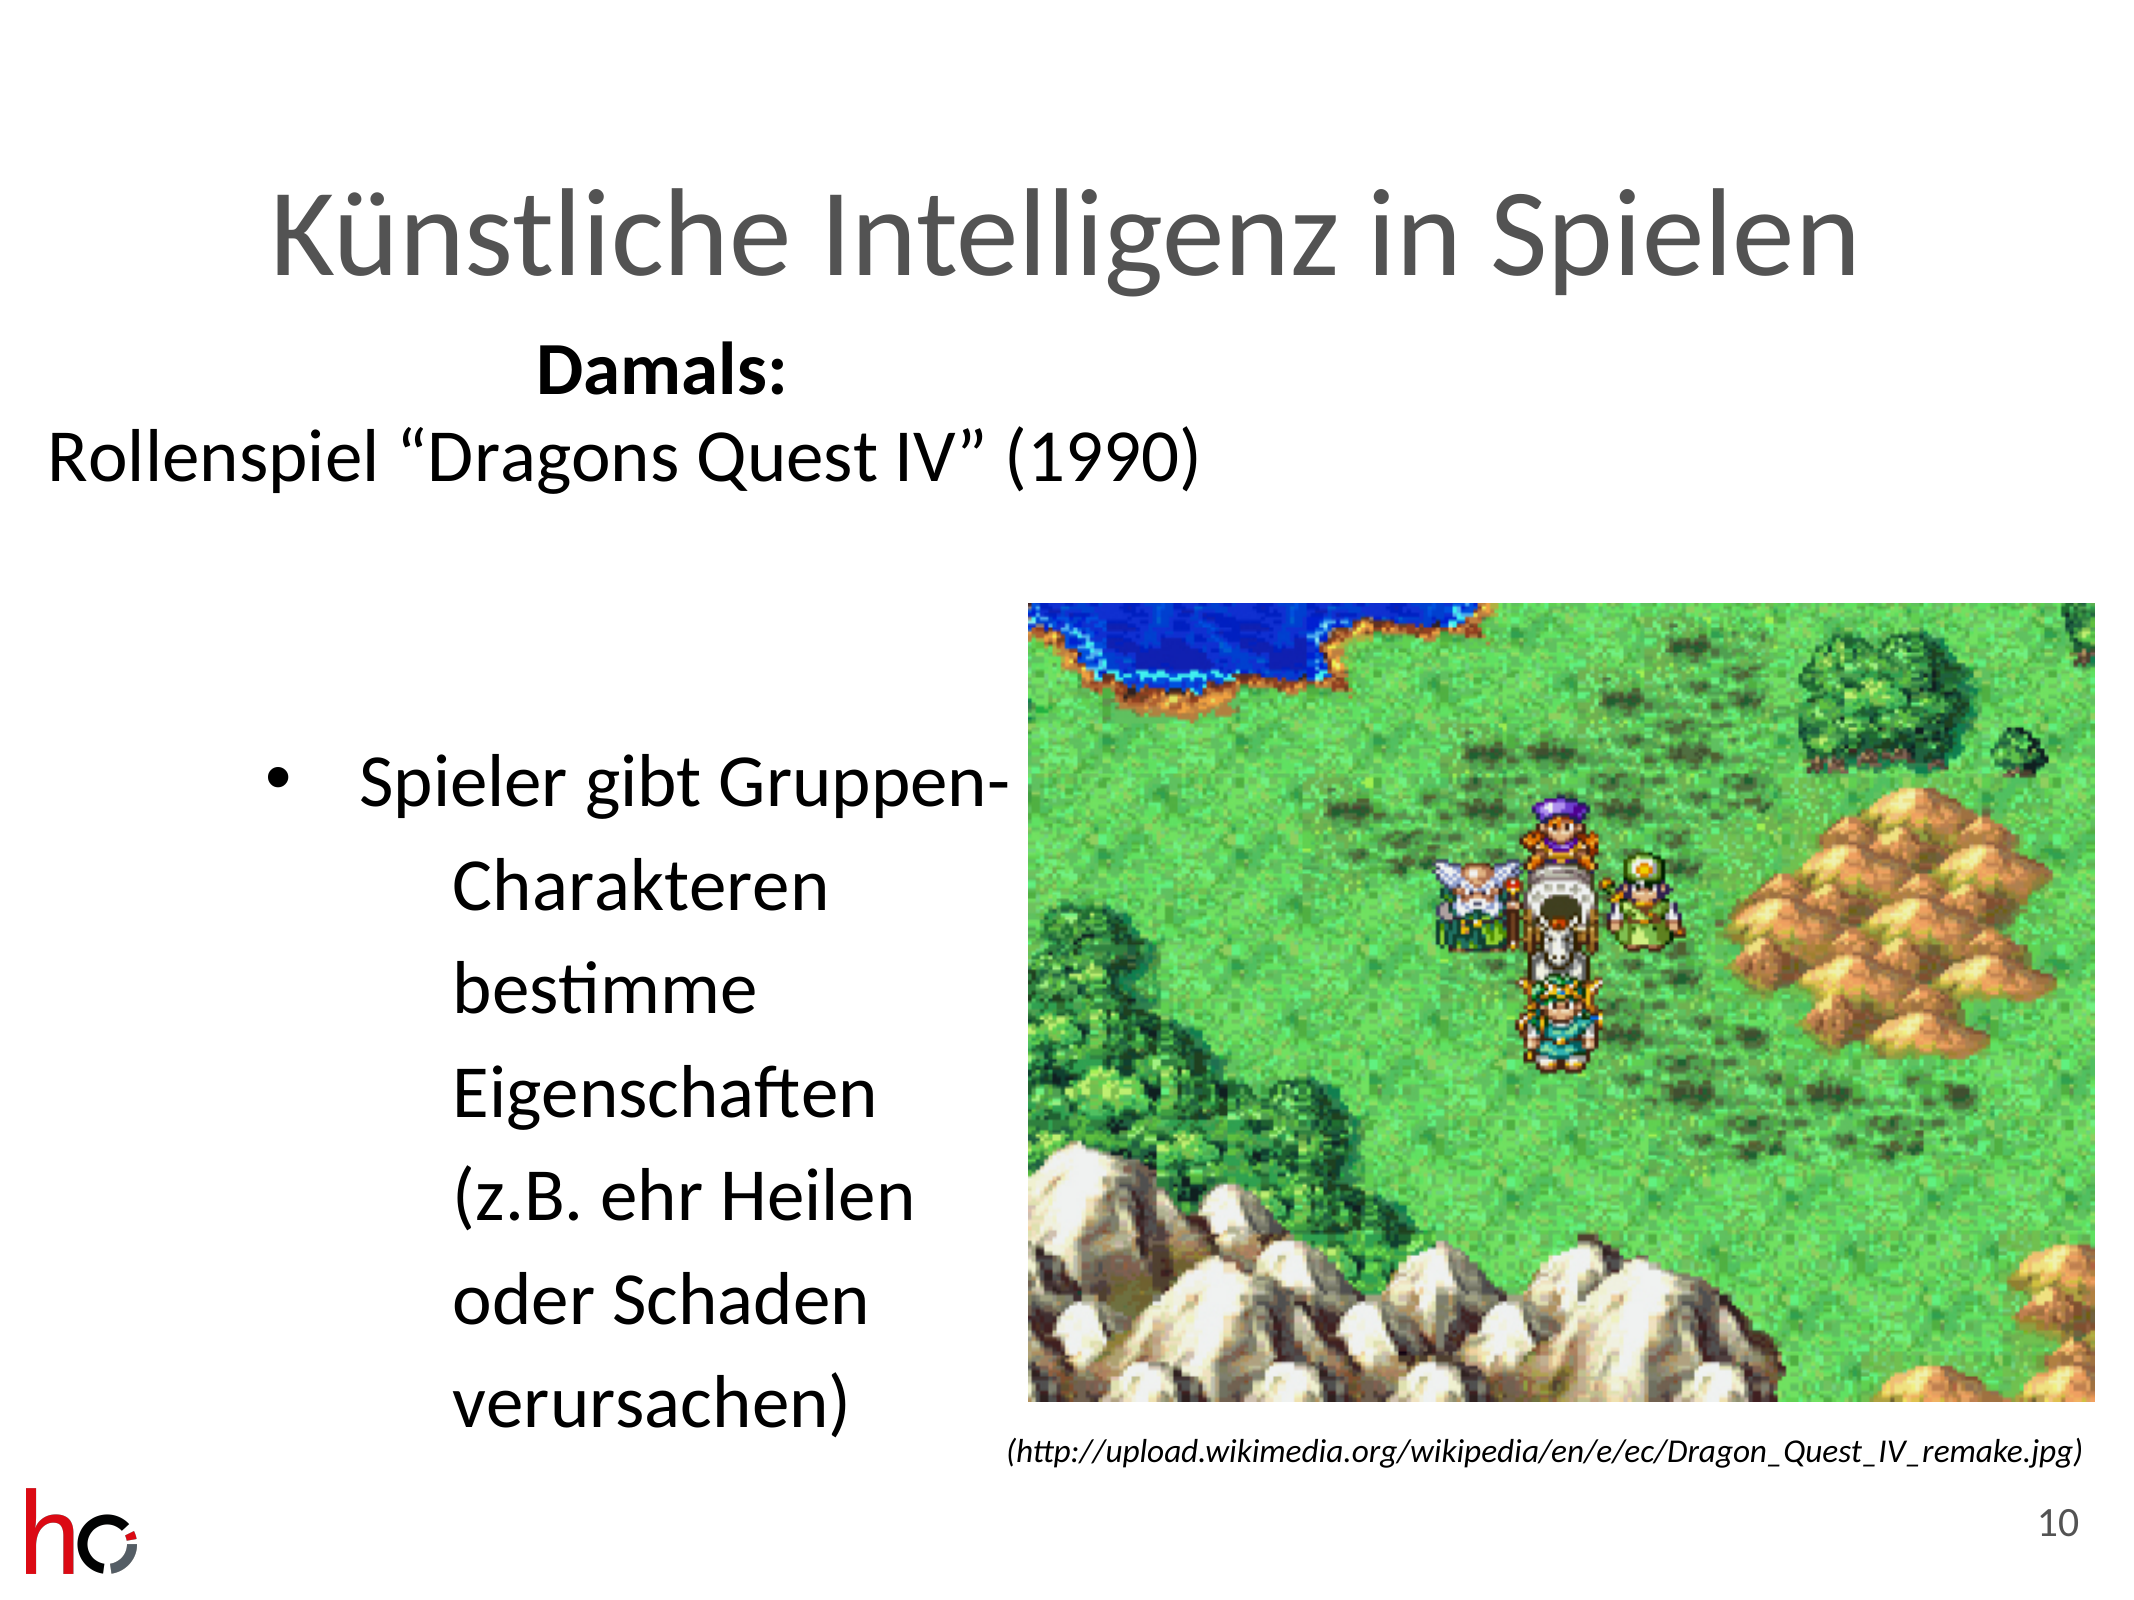

# Künstliche Intelligenz in Spielen
Damals:
Rollenspiel “Dragons Quest IV” (1990)
Spieler gibt Gruppen-Charakteren bestimme Eigenschaften
(z.B. ehr Heilen oder Schaden verursachen)
(http://upload.wikimedia.org/wikipedia/en/e/ec/Dragon_Quest_IV_remake.jpg)